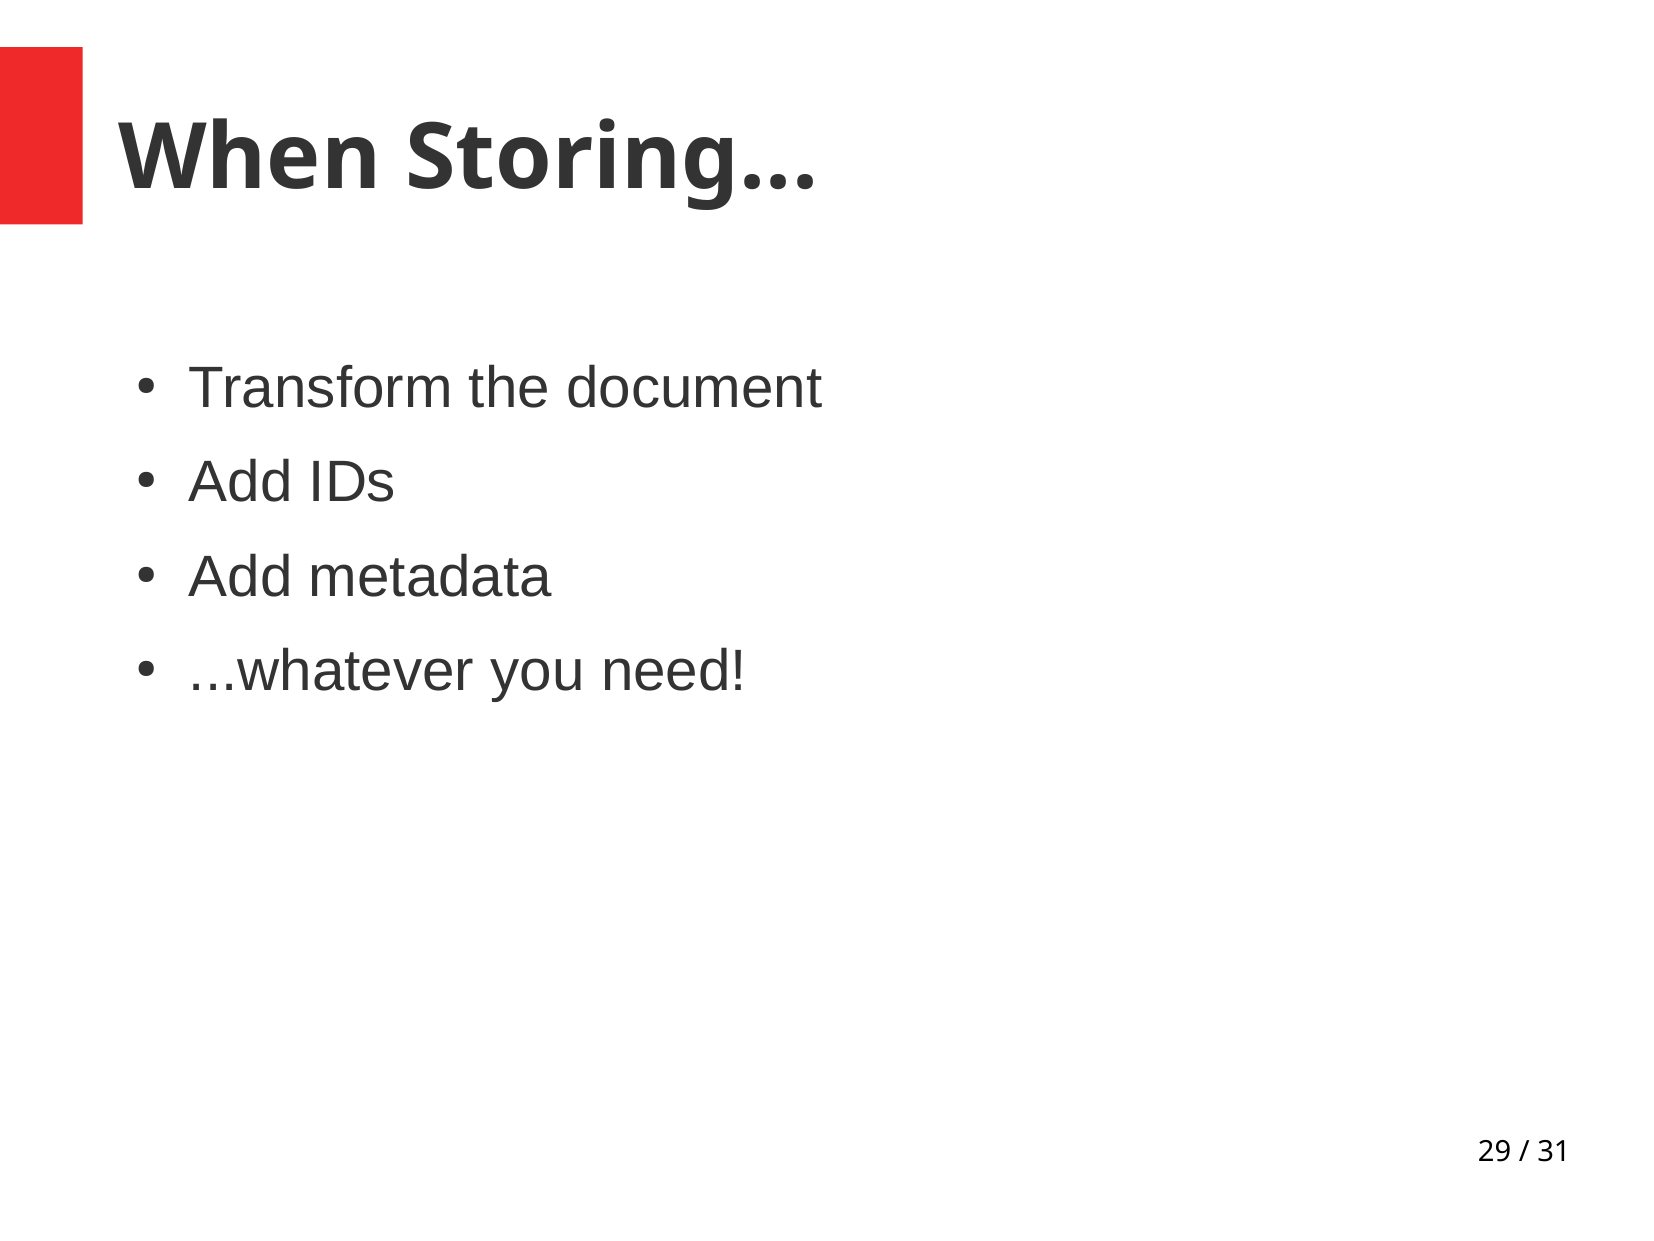

# When Storing...
Transform the document
Add IDs
Add metadata
...whatever you need!
29